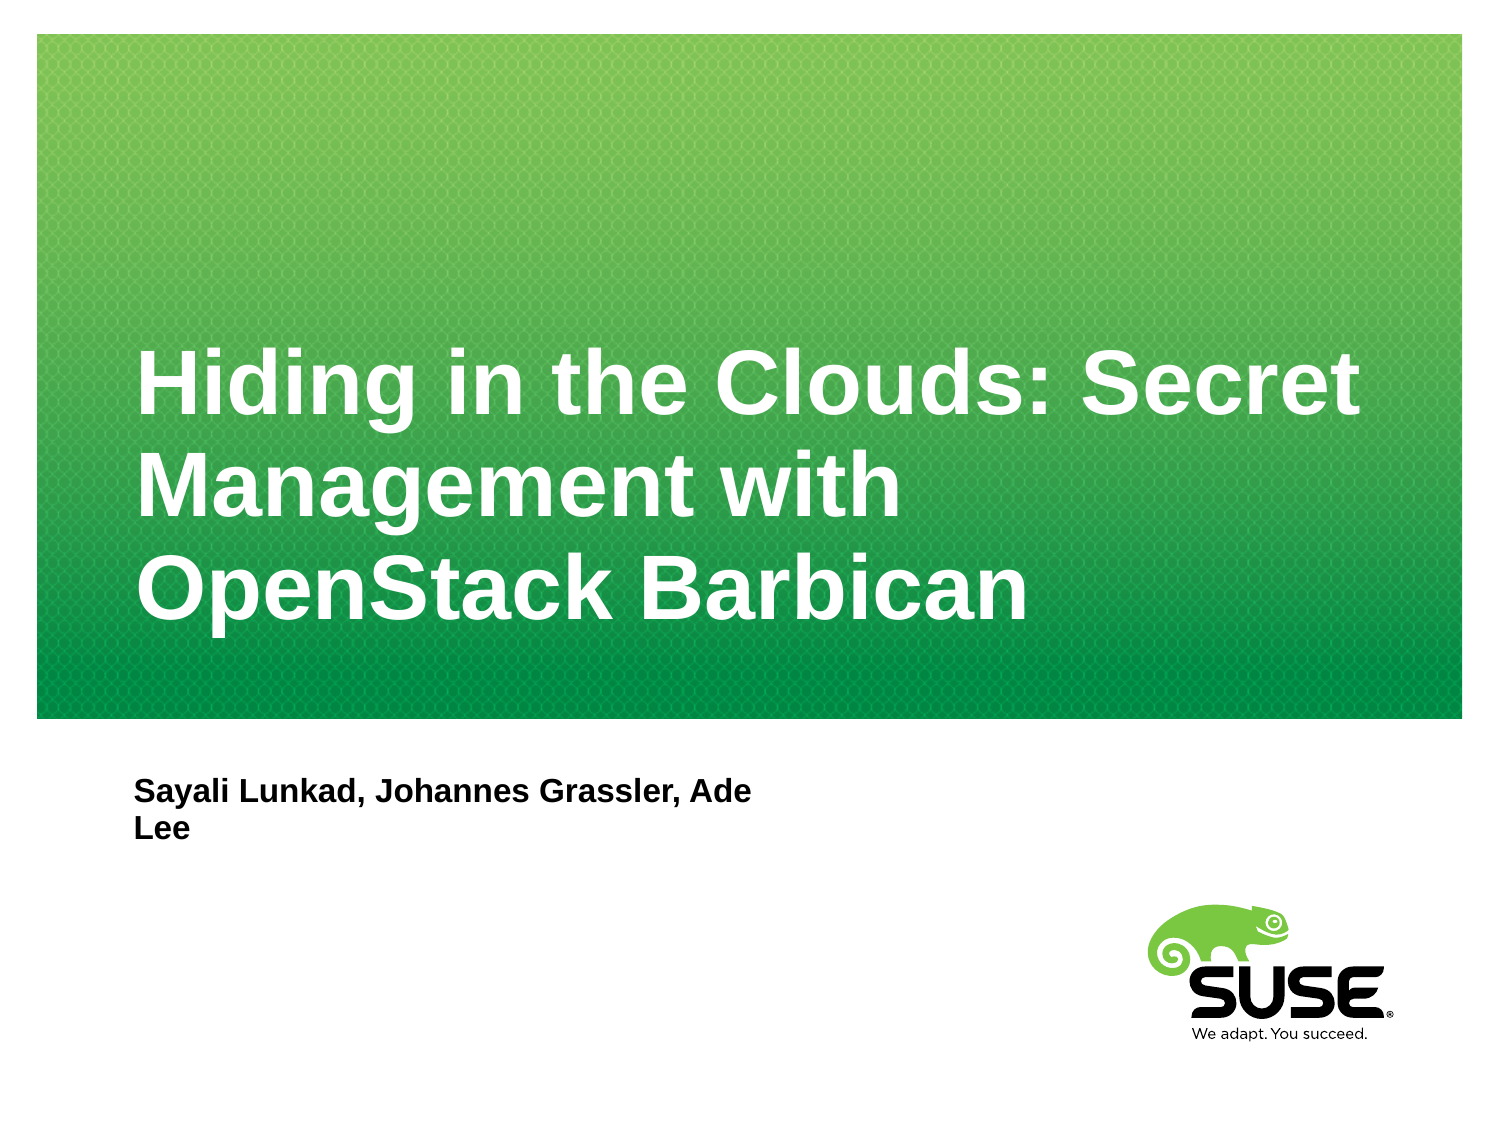

# Hiding in the Clouds: Secret Management with OpenStack Barbican
Sayali Lunkad, Johannes Grassler, Ade Lee